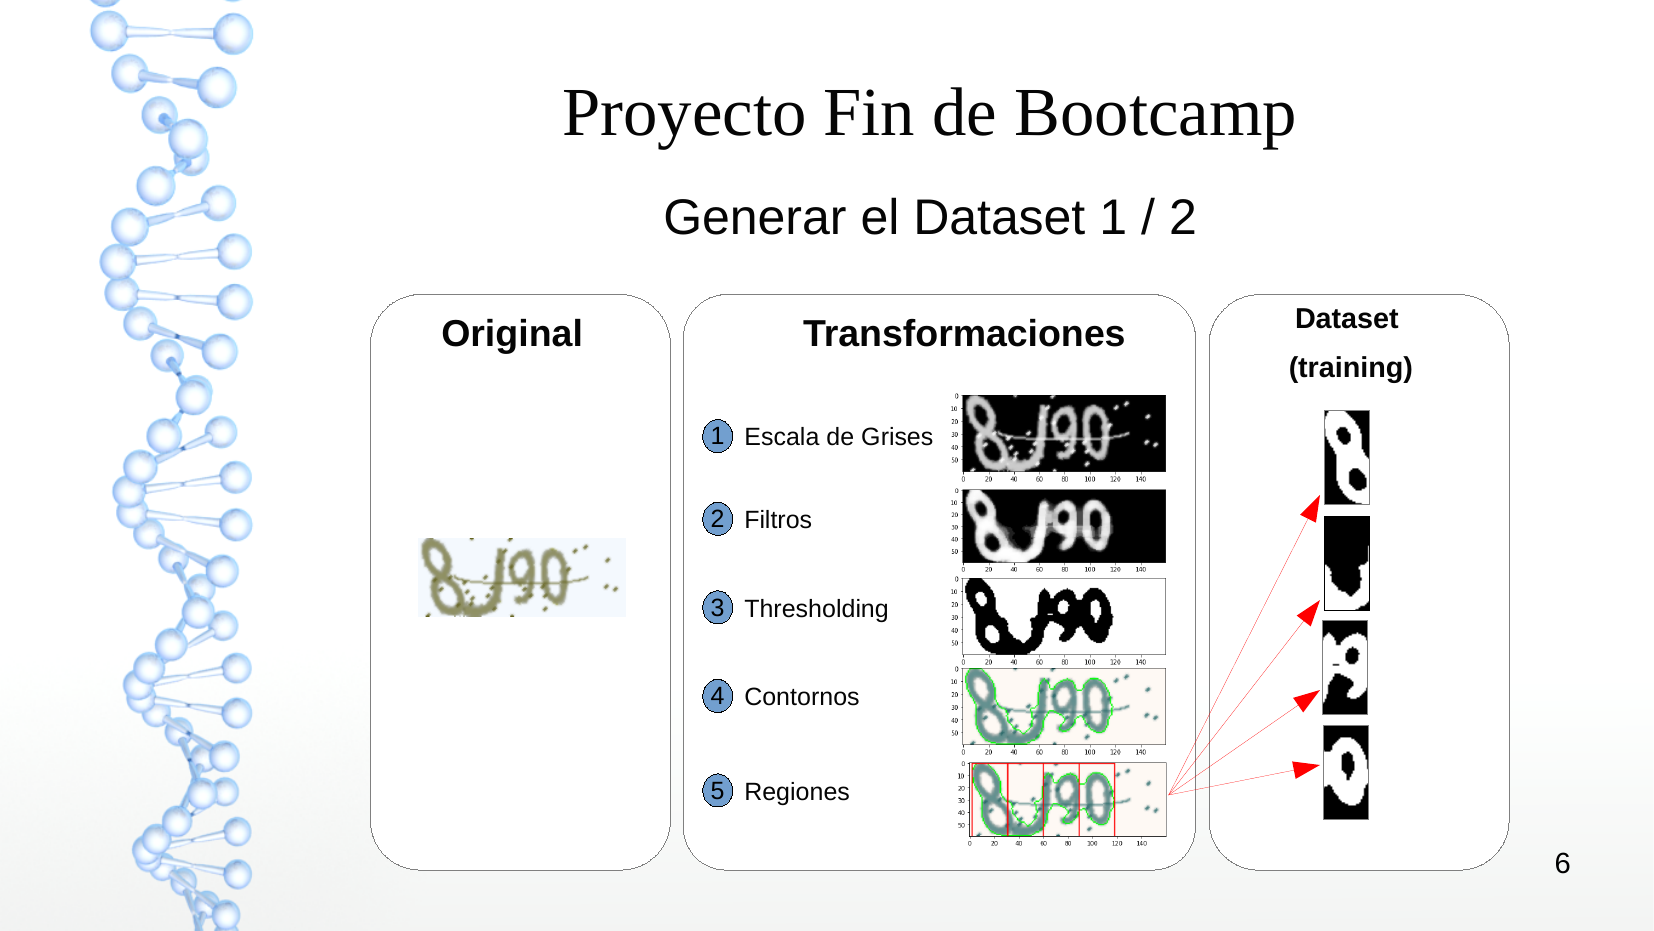

# Proyecto Fin de Bootcamp
Generar el Dataset 1 / 2
Dataset
(training)
Original
Transformaciones
1
Escala de Grises
2
Filtros
3
Thresholding
4
Contornos
5
Regiones
6